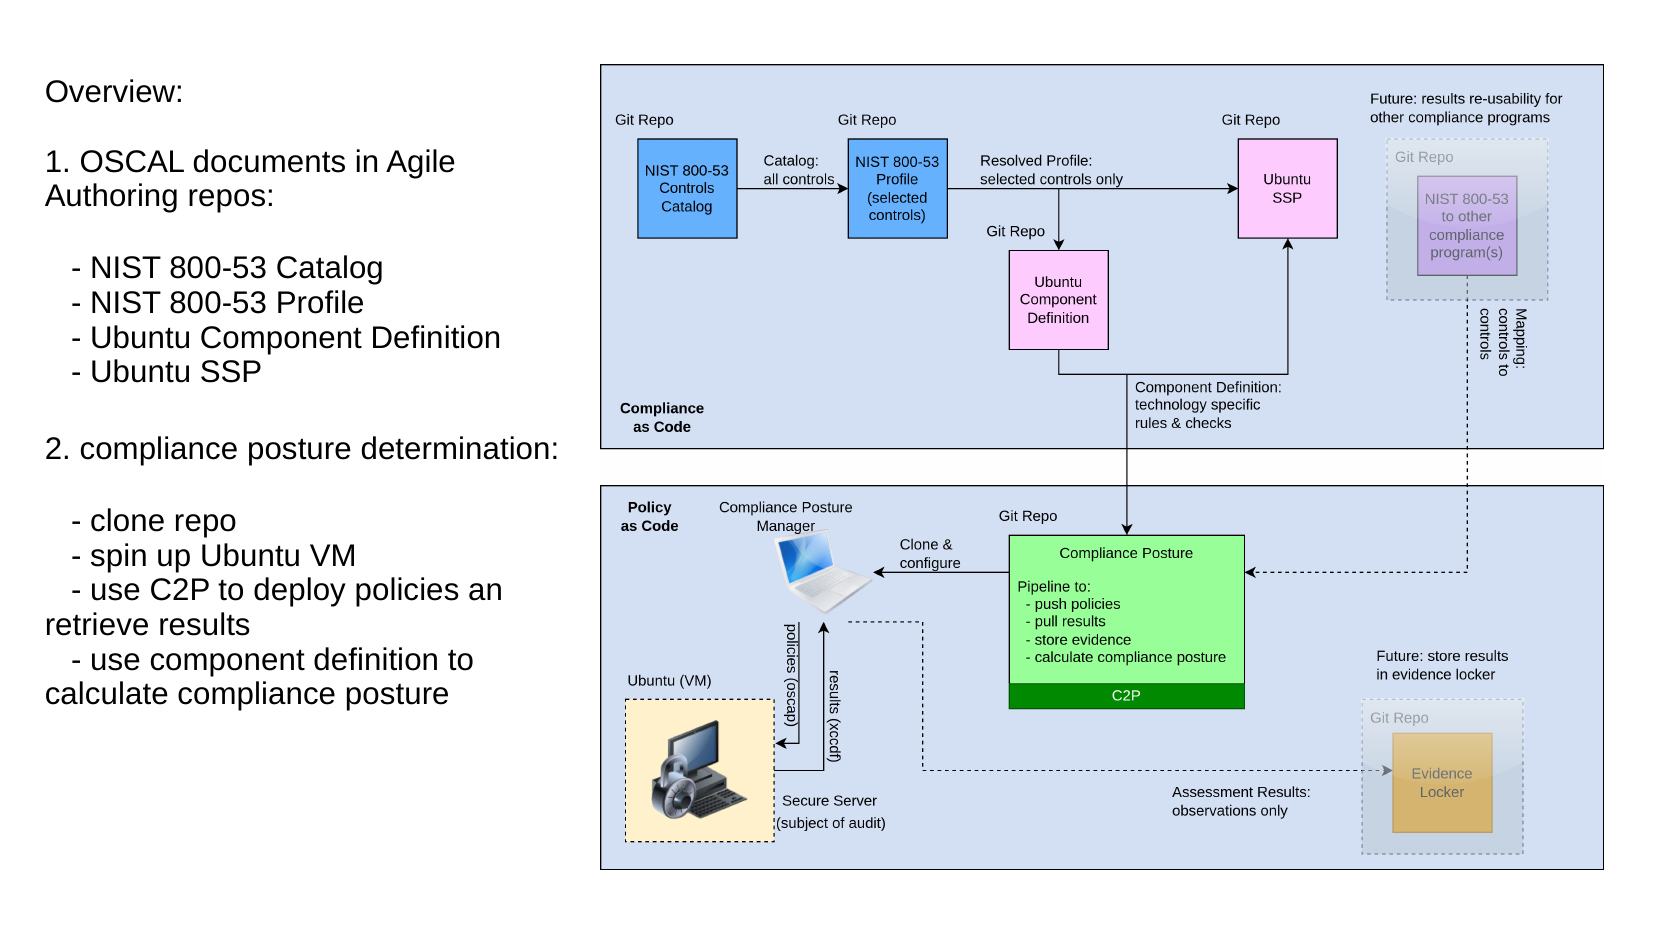

Overview:
1. OSCAL documents in Agile Authoring repos:
 - NIST 800-53 Catalog
 - NIST 800-53 Profile
 - Ubuntu Component Definition
 - Ubuntu SSP
2. compliance posture determination:
 - clone repo
 - spin up Ubuntu VM
 - use C2P to deploy policies an retrieve results
 - use component definition to calculate compliance posture